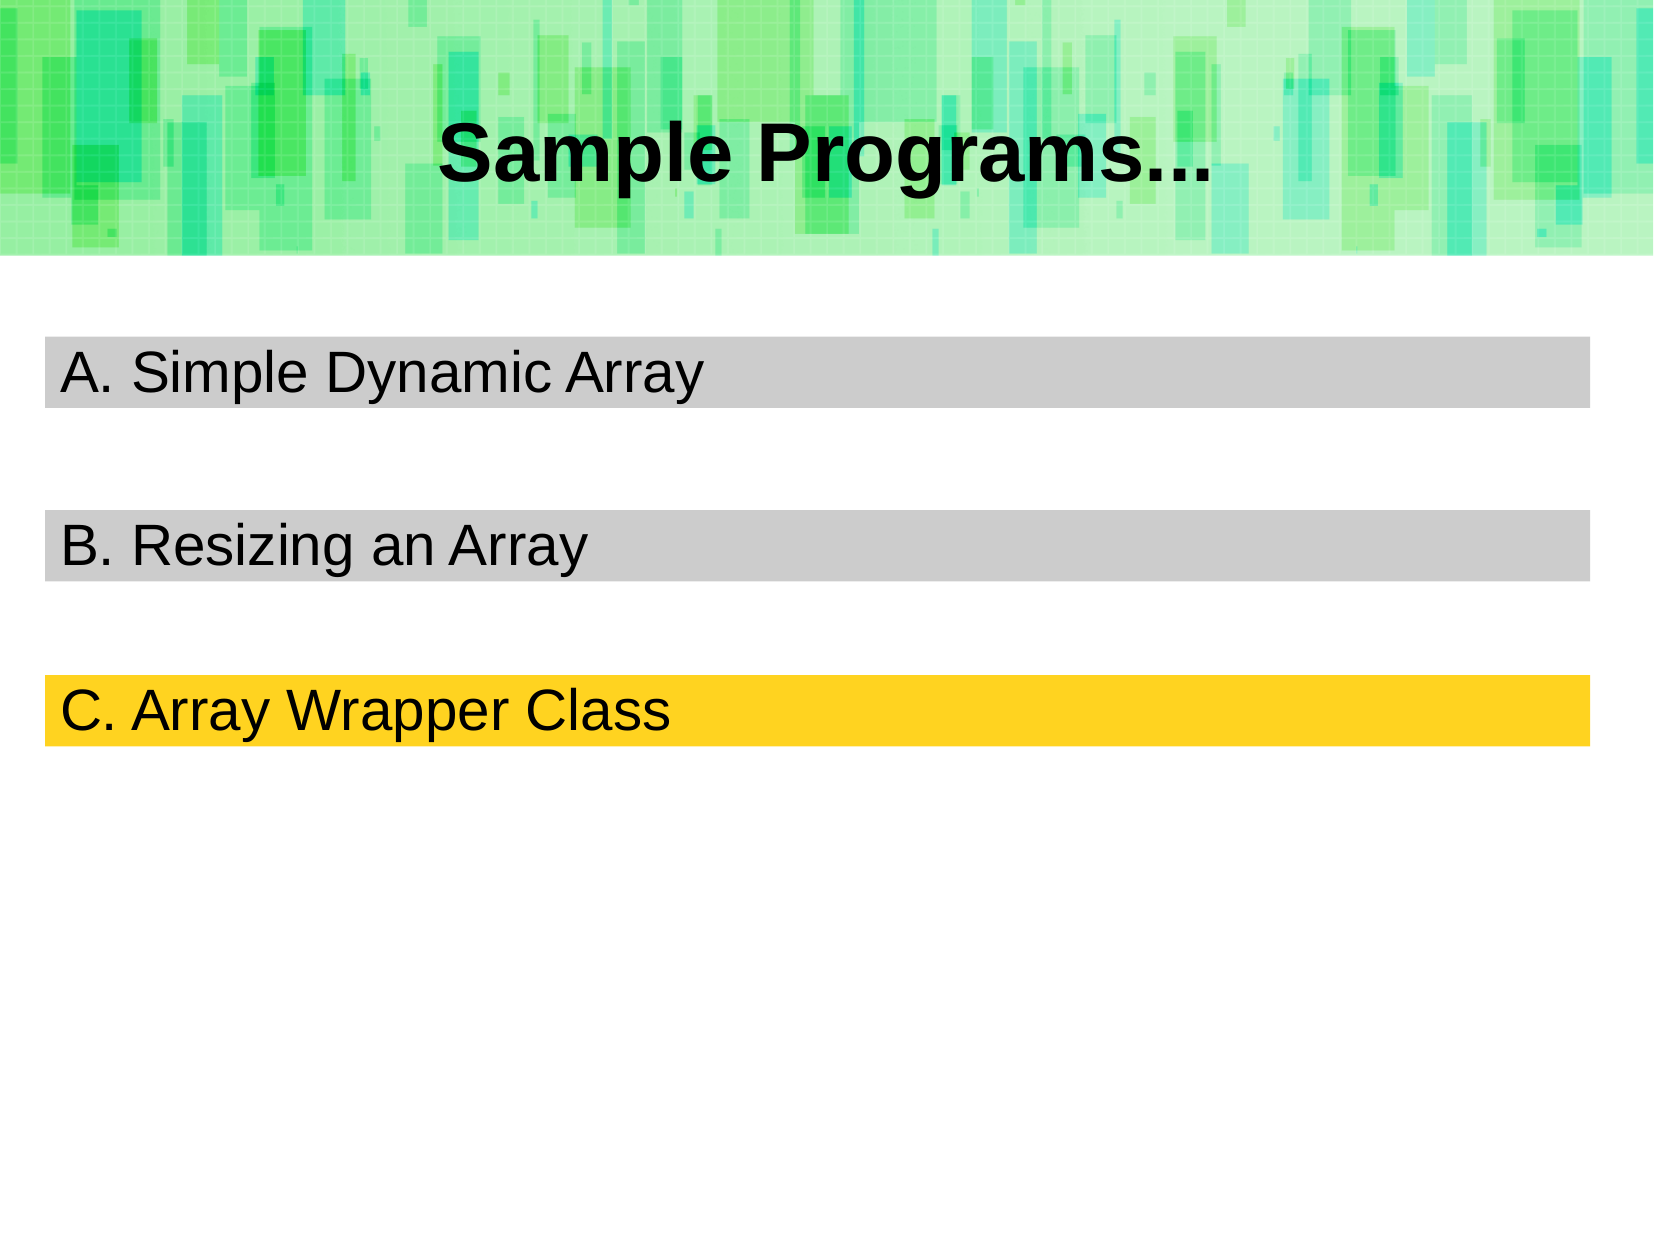

# Sample Programs...
A. Simple Dynamic Array
B. Resizing an Array
C. Array Wrapper Class